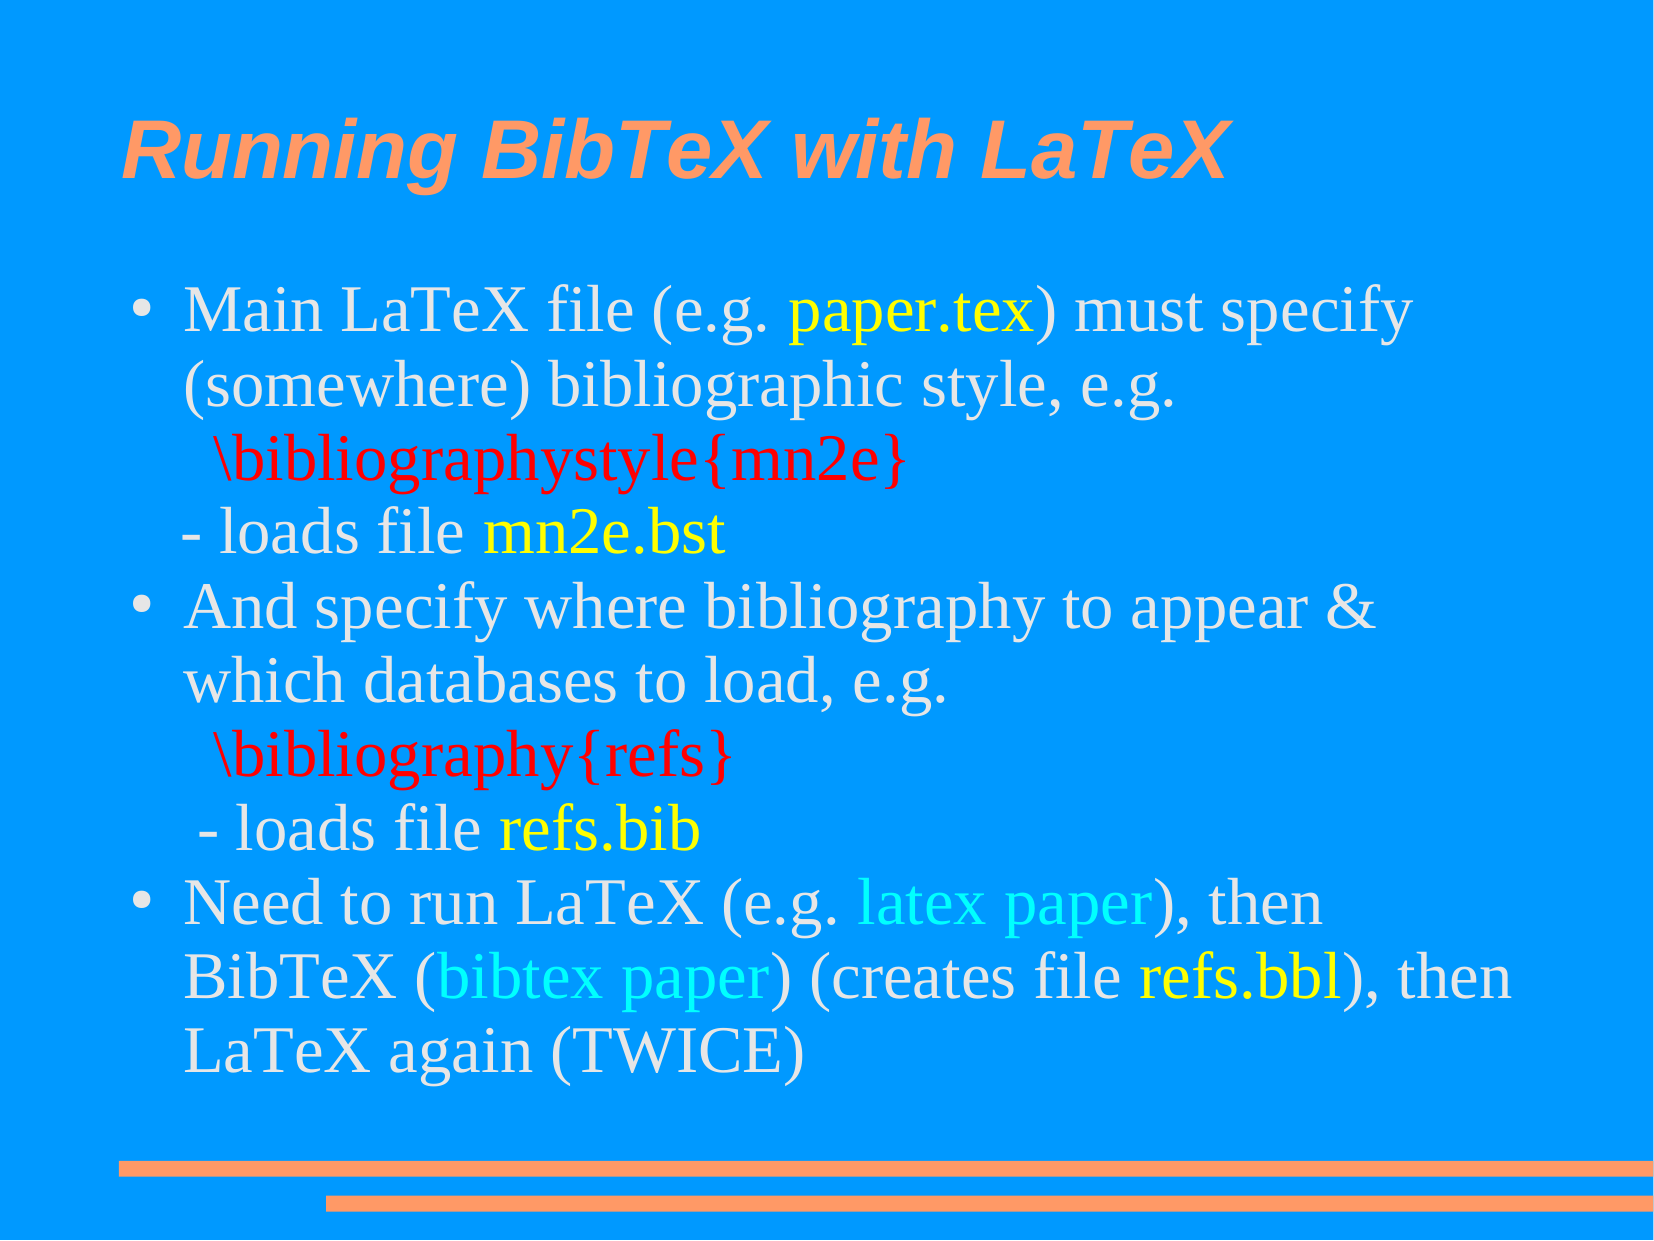

# Running BibTeX with LaTeX
Main LaTeX file (e.g. paper.tex) must specify (somewhere) bibliographic style, e.g.
 \bibliographystyle{mn2e}
 - loads file mn2e.bst
And specify where bibliography to appear & which databases to load, e.g.
 \bibliography{refs}
 - loads file refs.bib
Need to run LaTeX (e.g. latex paper), then BibTeX (bibtex paper) (creates file refs.bbl), then LaTeX again (TWICE)